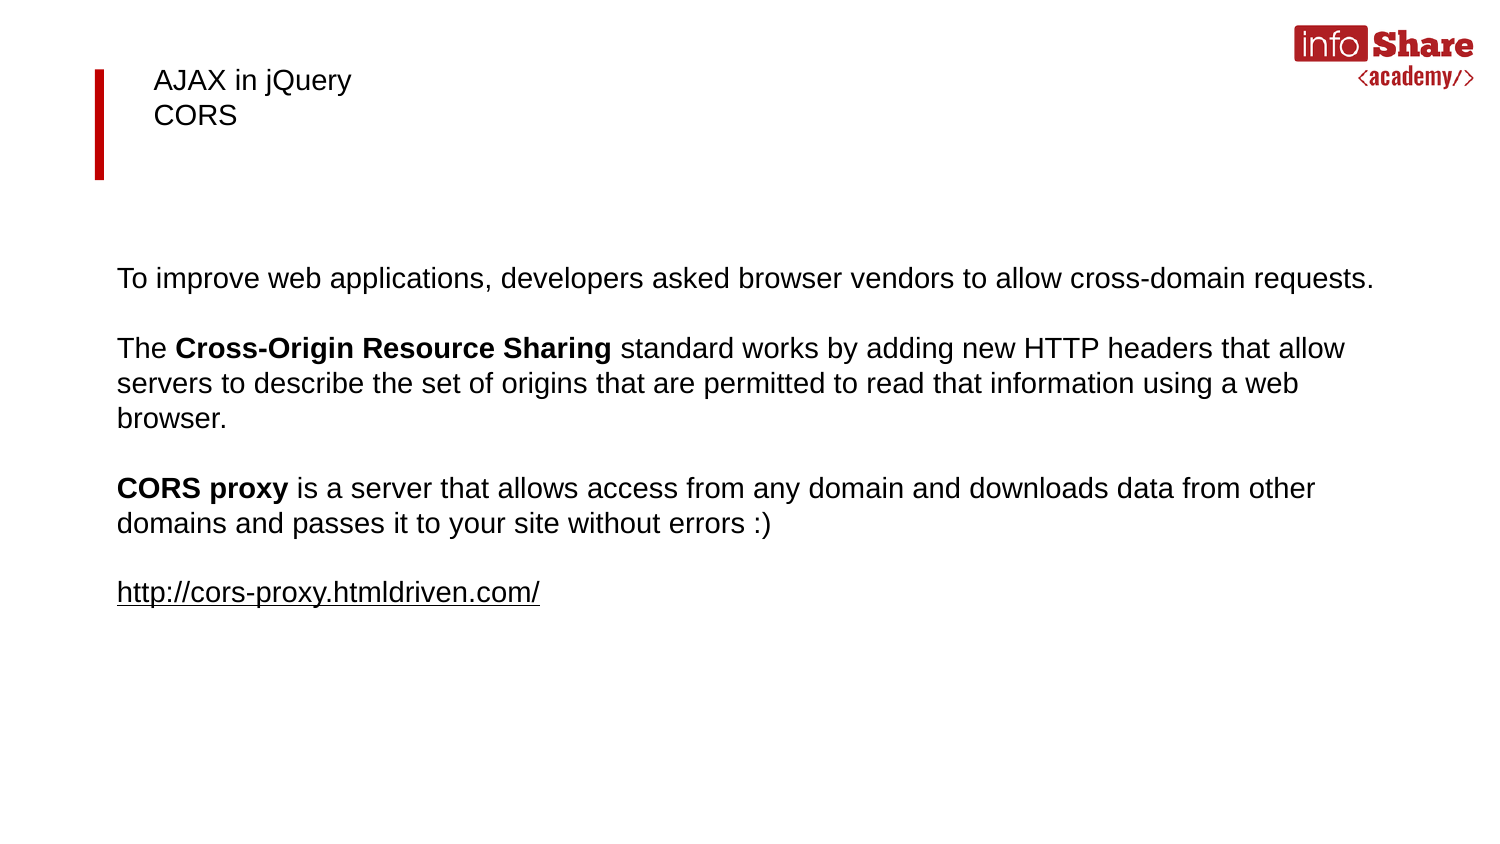

# AJAX in jQuery CORS
To improve web applications, developers asked browser vendors to allow cross-domain requests.
The Cross-Origin Resource Sharing standard works by adding new HTTP headers that allow servers to describe the set of origins that are permitted to read that information using a web browser.
CORS proxy is a server that allows access from any domain and downloads data from other domains and passes it to your site without errors :)
http://cors-proxy.htmldriven.com/